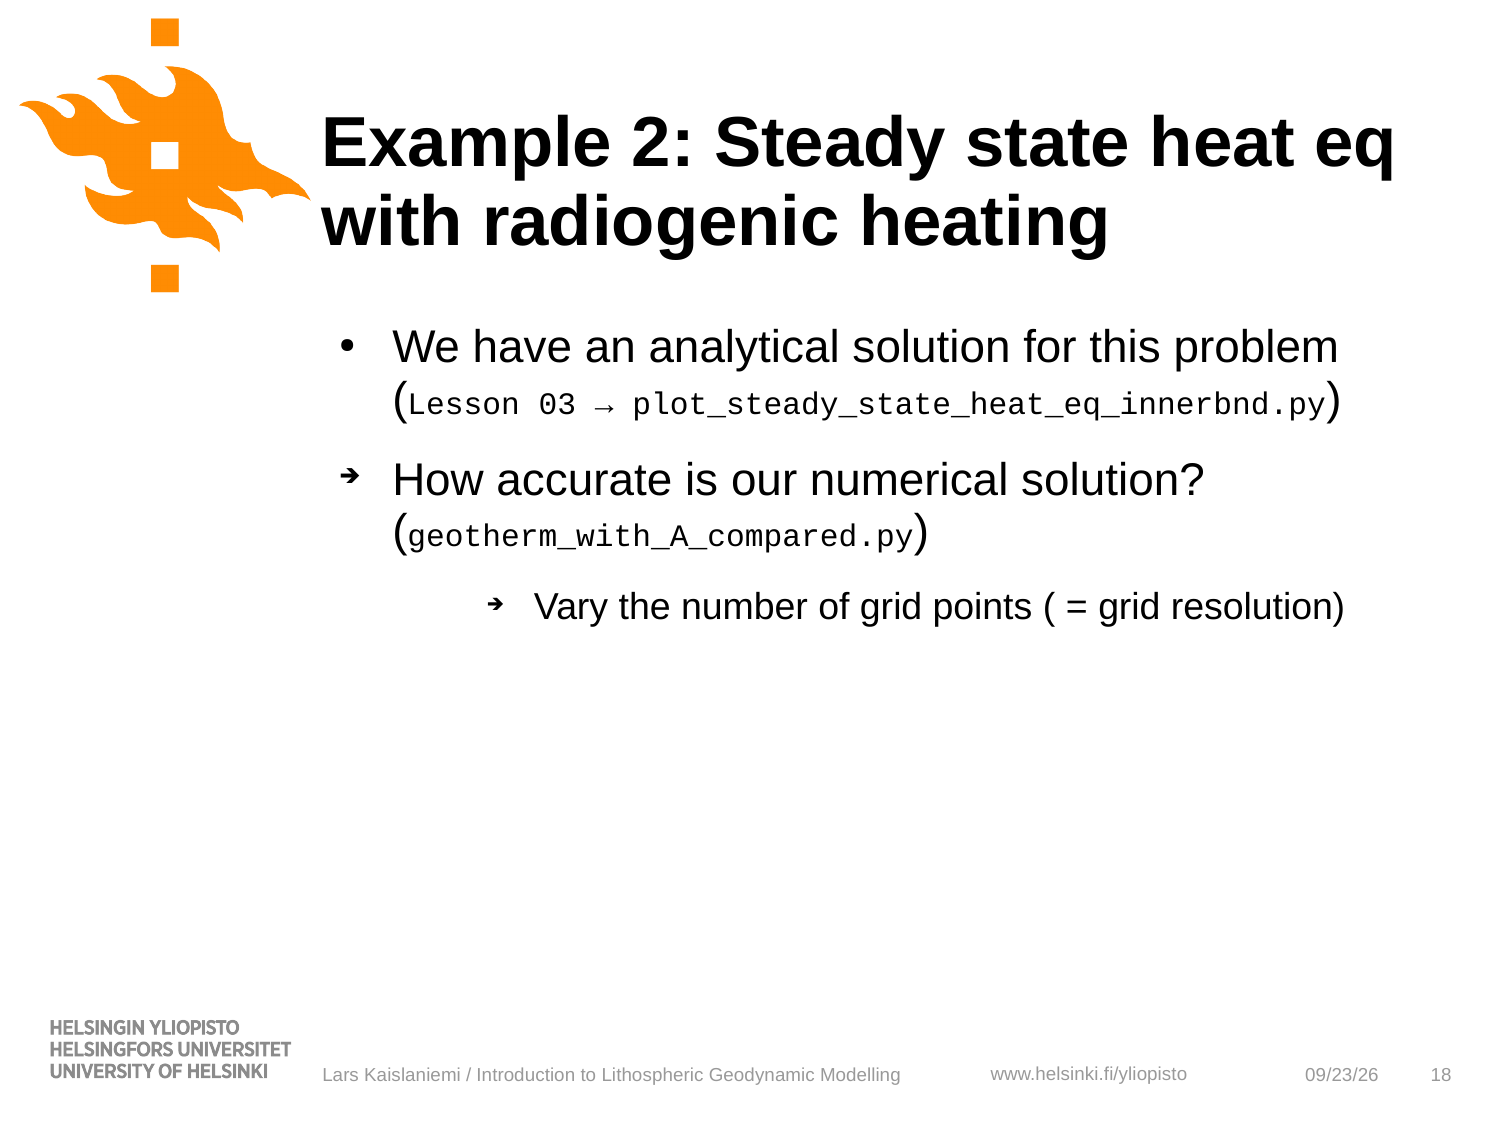

# Example 2: Steady state heat eq with radiogenic heating
We have an analytical solution for this problem (Lesson 03 → plot_steady_state_heat_eq_innerbnd.py)
How accurate is our numerical solution?
(geotherm_with_A_compared.py)
Vary the number of grid points ( = grid resolution)
Lars Kaislaniemi / Introduction to Lithospheric Geodynamic Modelling
18